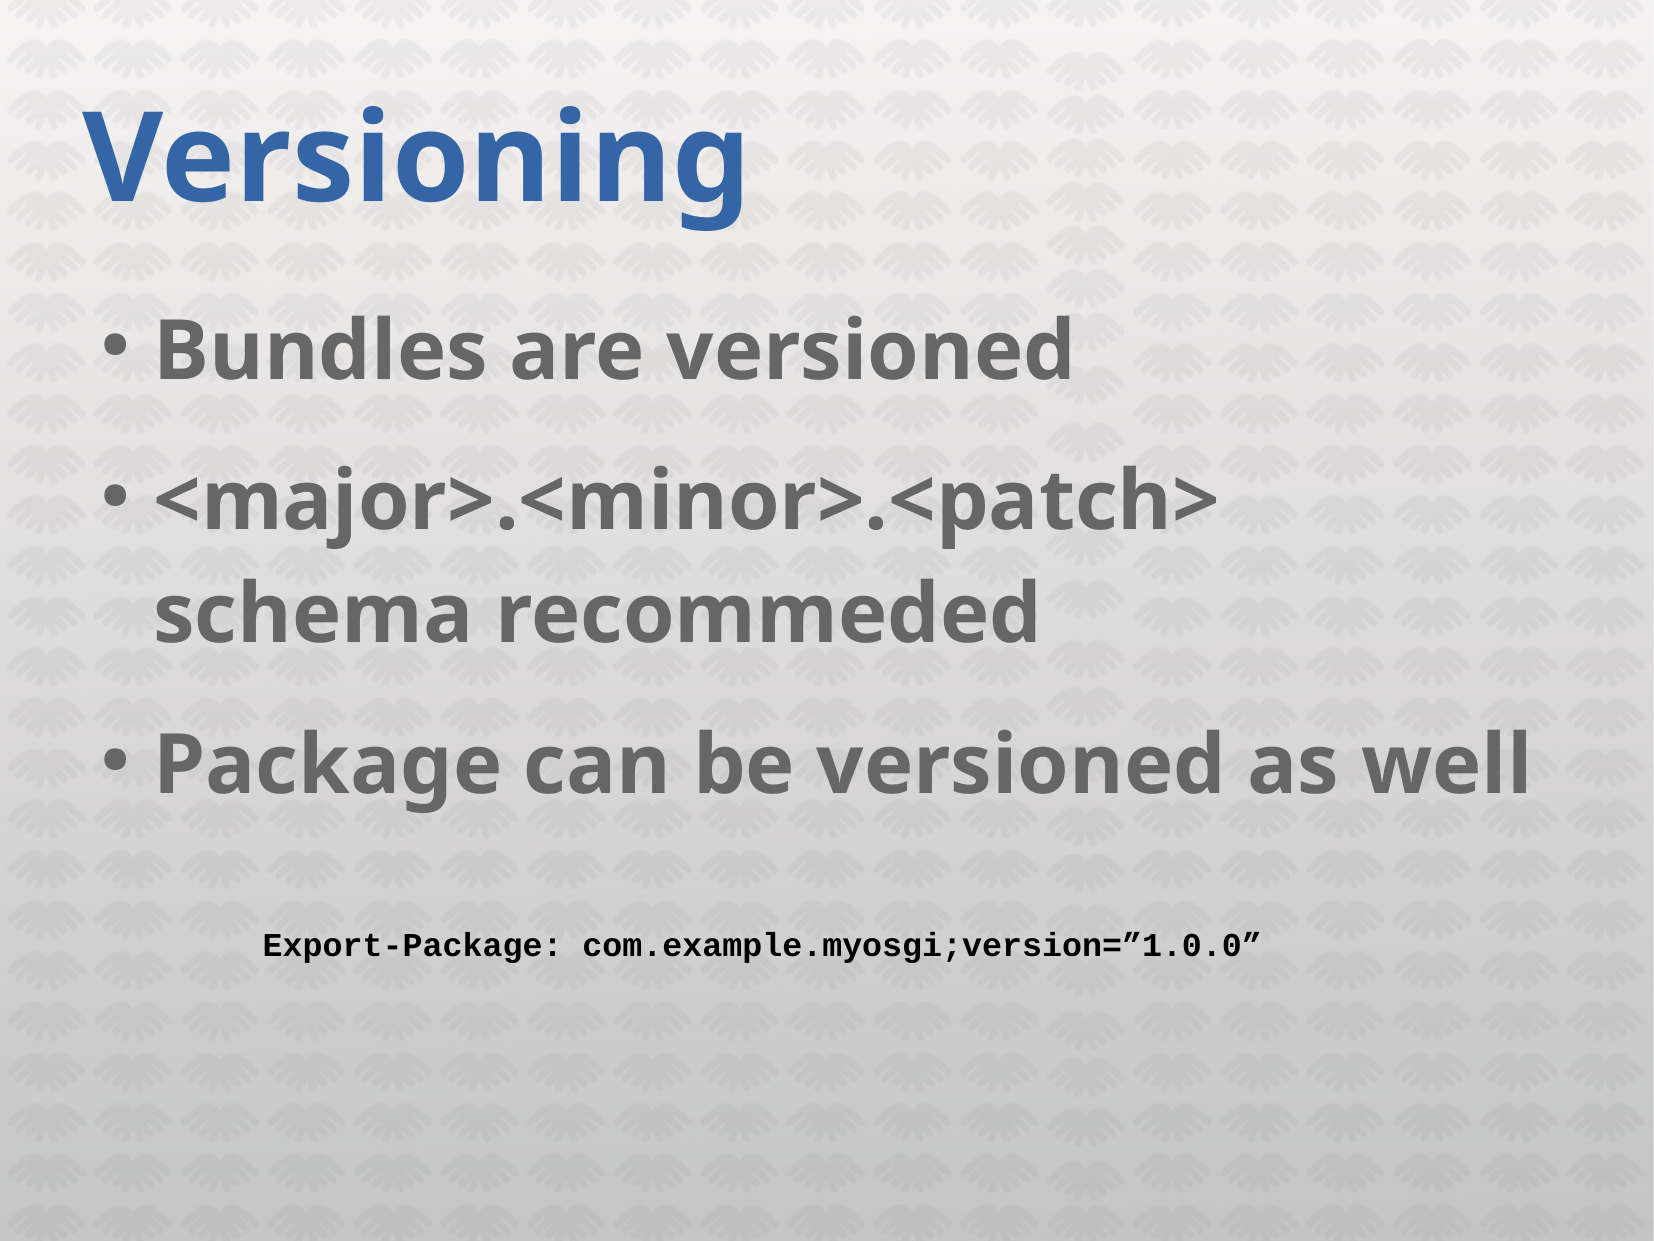

# Versioning
Bundles are versioned
<major>.<minor>.<patch> schema recommeded
Package can be versioned as well
 Export-Package: com.example.myosgi;version=”1.0.0”